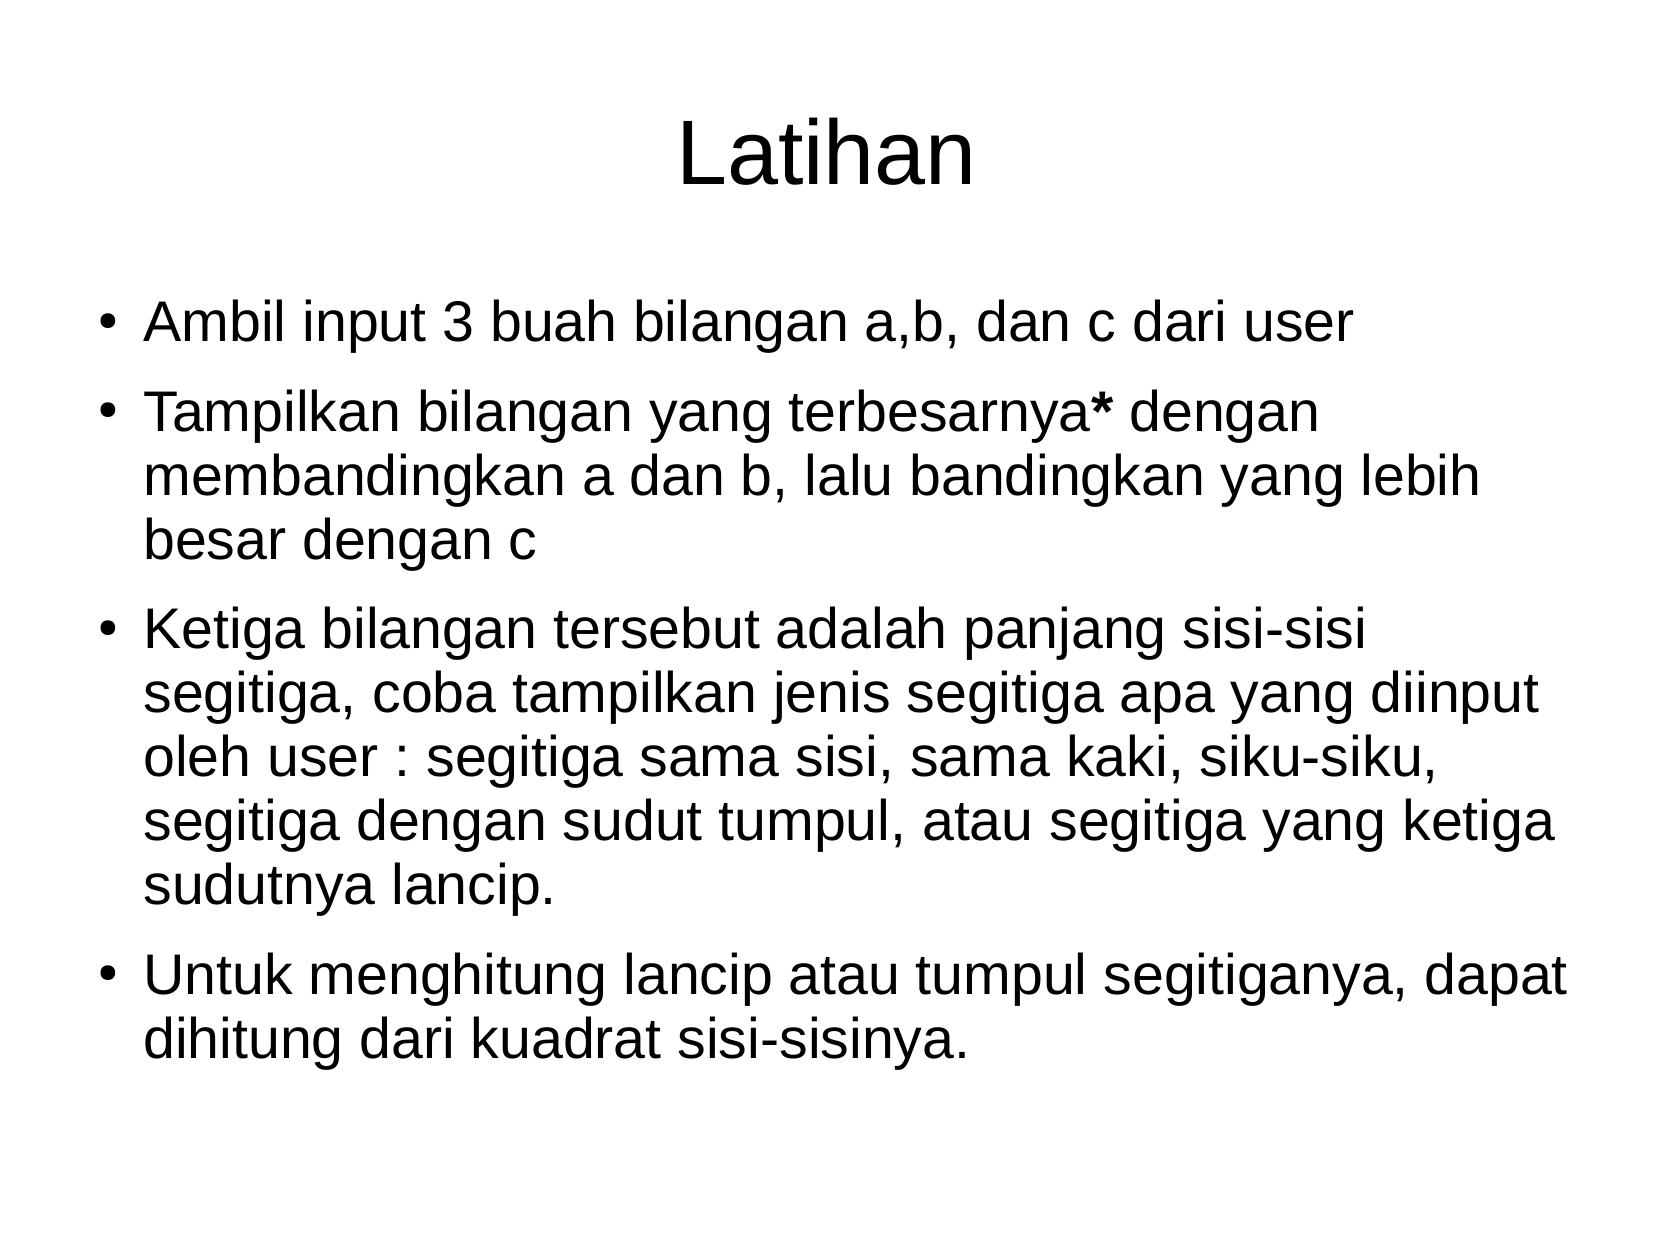

# Latihan
Ambil input 3 buah bilangan a,b, dan c dari user
Tampilkan bilangan yang terbesarnya* dengan membandingkan a dan b, lalu bandingkan yang lebih besar dengan c
Ketiga bilangan tersebut adalah panjang sisi-sisi segitiga, coba tampilkan jenis segitiga apa yang diinput oleh user : segitiga sama sisi, sama kaki, siku-siku, segitiga dengan sudut tumpul, atau segitiga yang ketiga sudutnya lancip.
Untuk menghitung lancip atau tumpul segitiganya, dapat dihitung dari kuadrat sisi-sisinya.